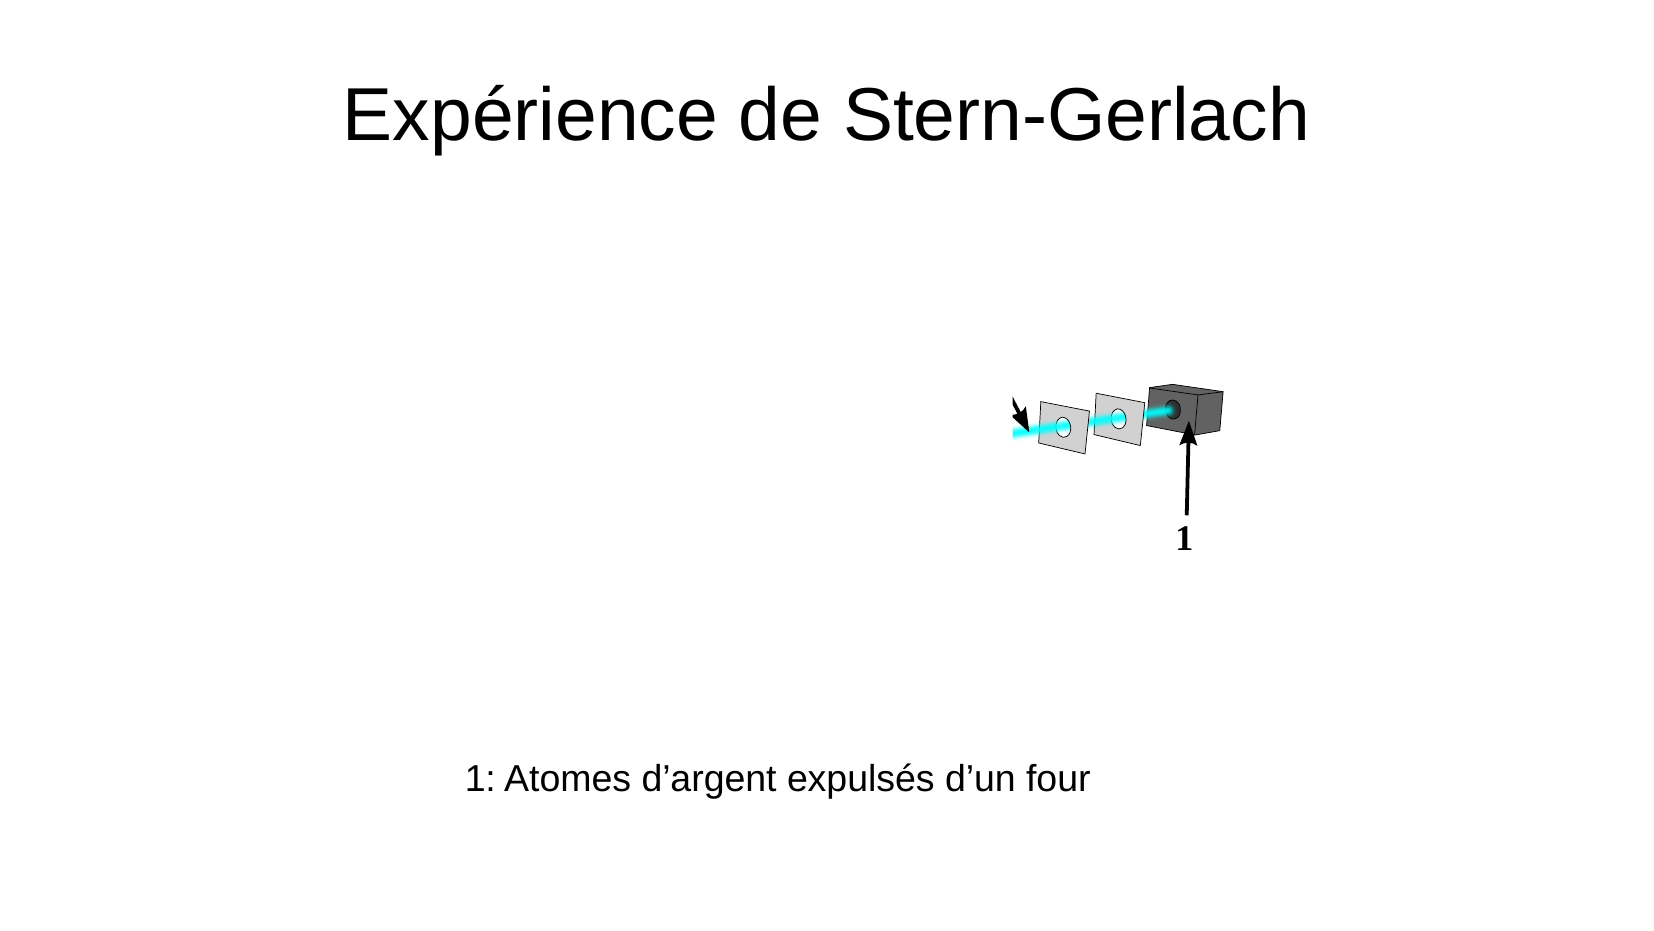

# Expérience de Stern-Gerlach
1: Atomes d’argent expulsés d’un four